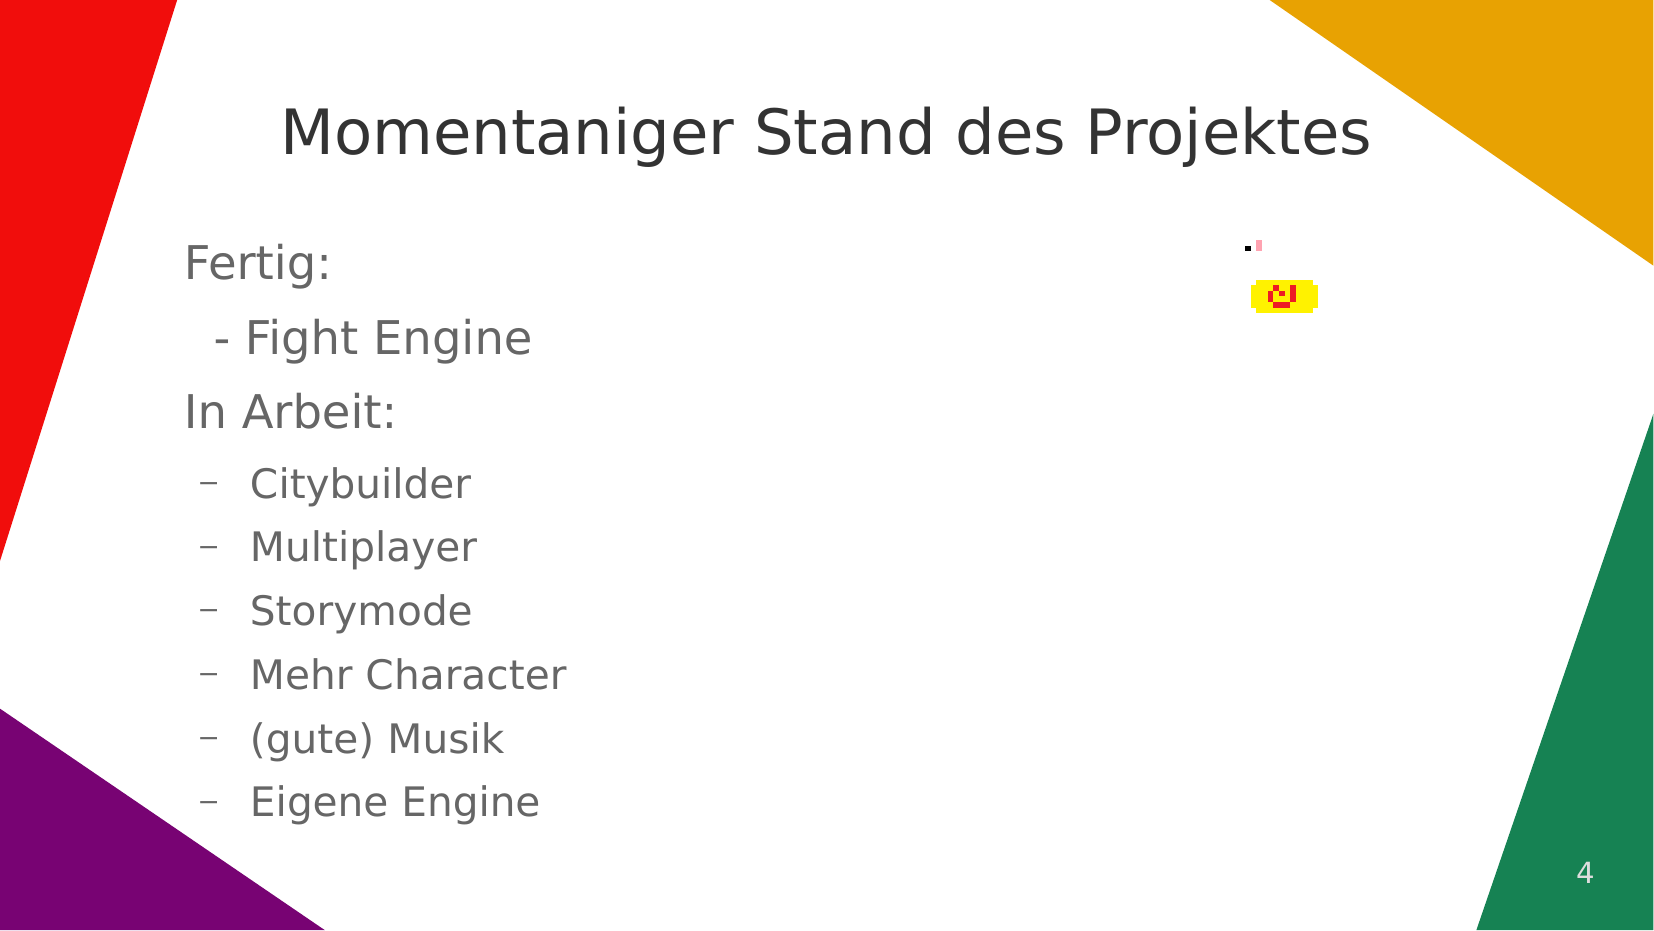

# Momentaniger Stand des Projektes
Fertig:
 - Fight Engine
In Arbeit:
Citybuilder
Multiplayer
Storymode
Mehr Character
(gute) Musik
Eigene Engine
4